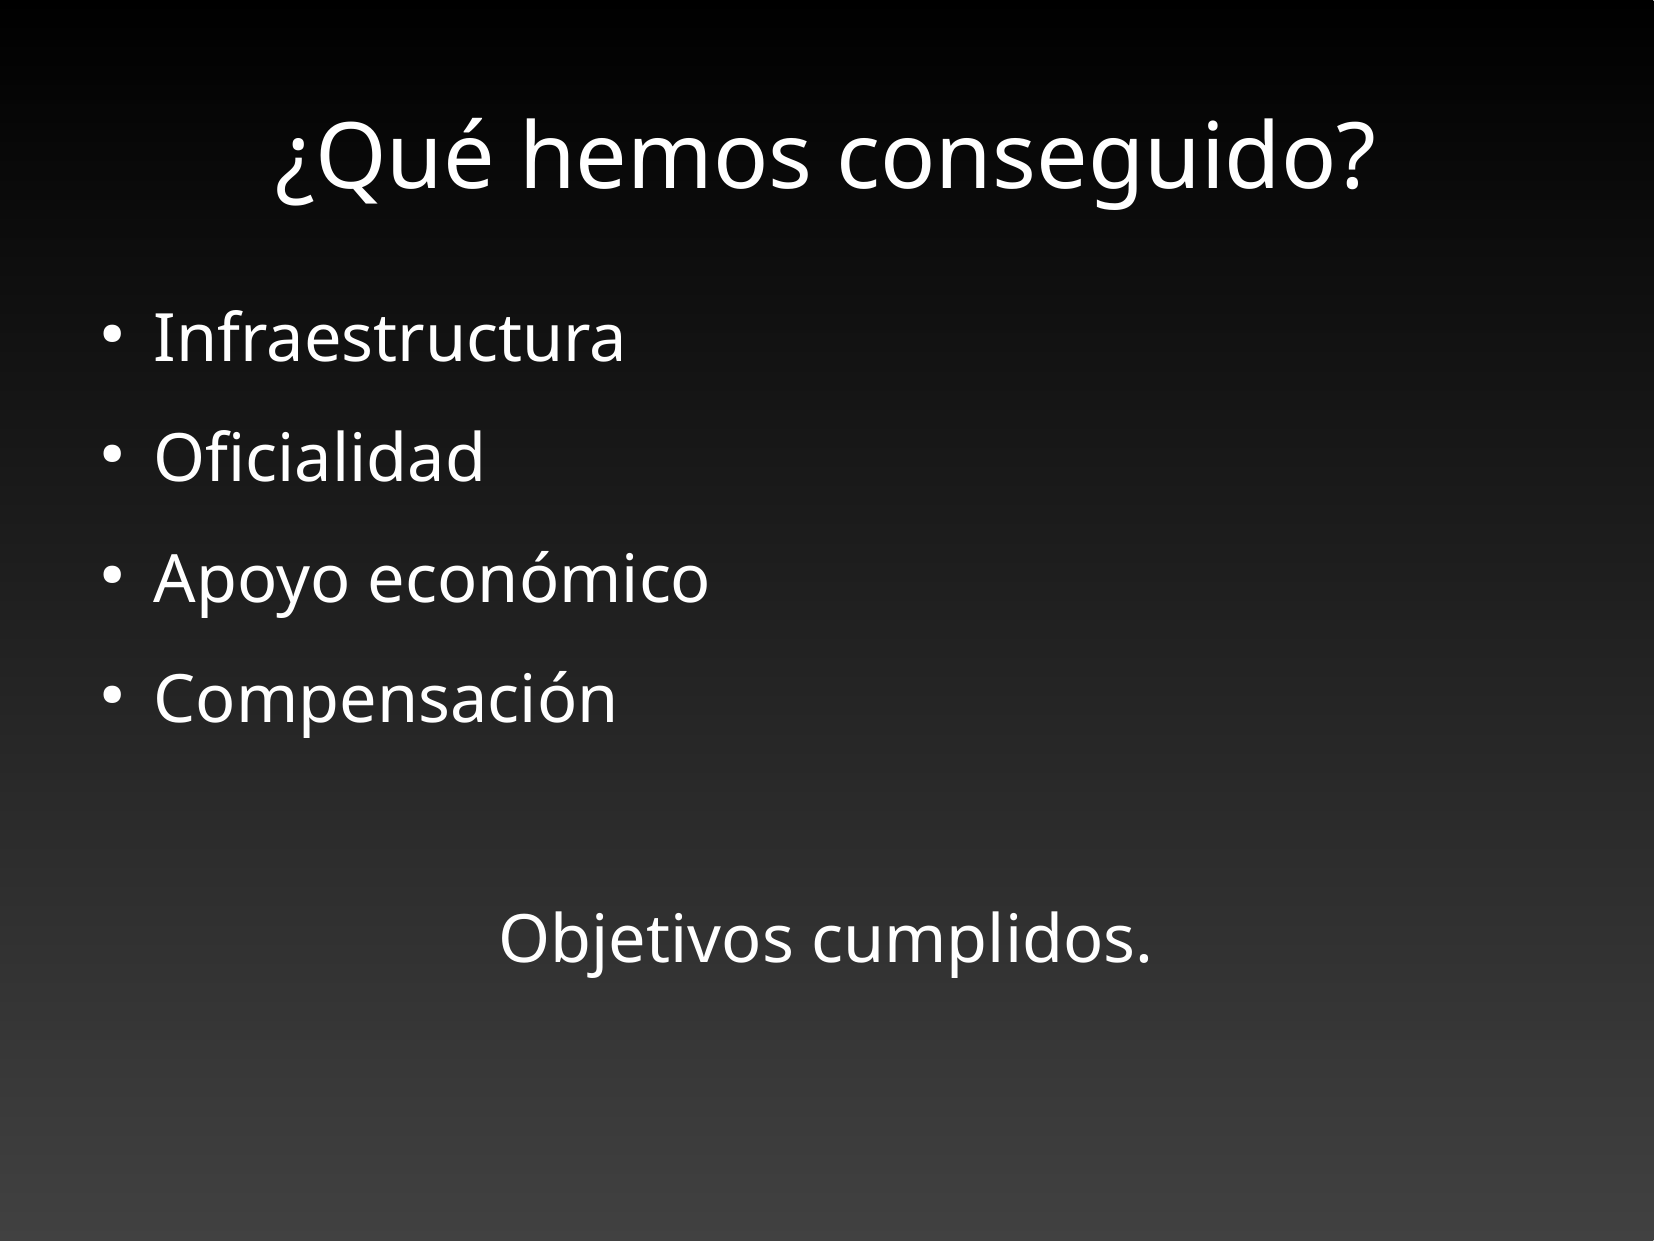

# ¿Qué hemos conseguido?
Infraestructura
Oficialidad
Apoyo económico
Compensación
Objetivos cumplidos.